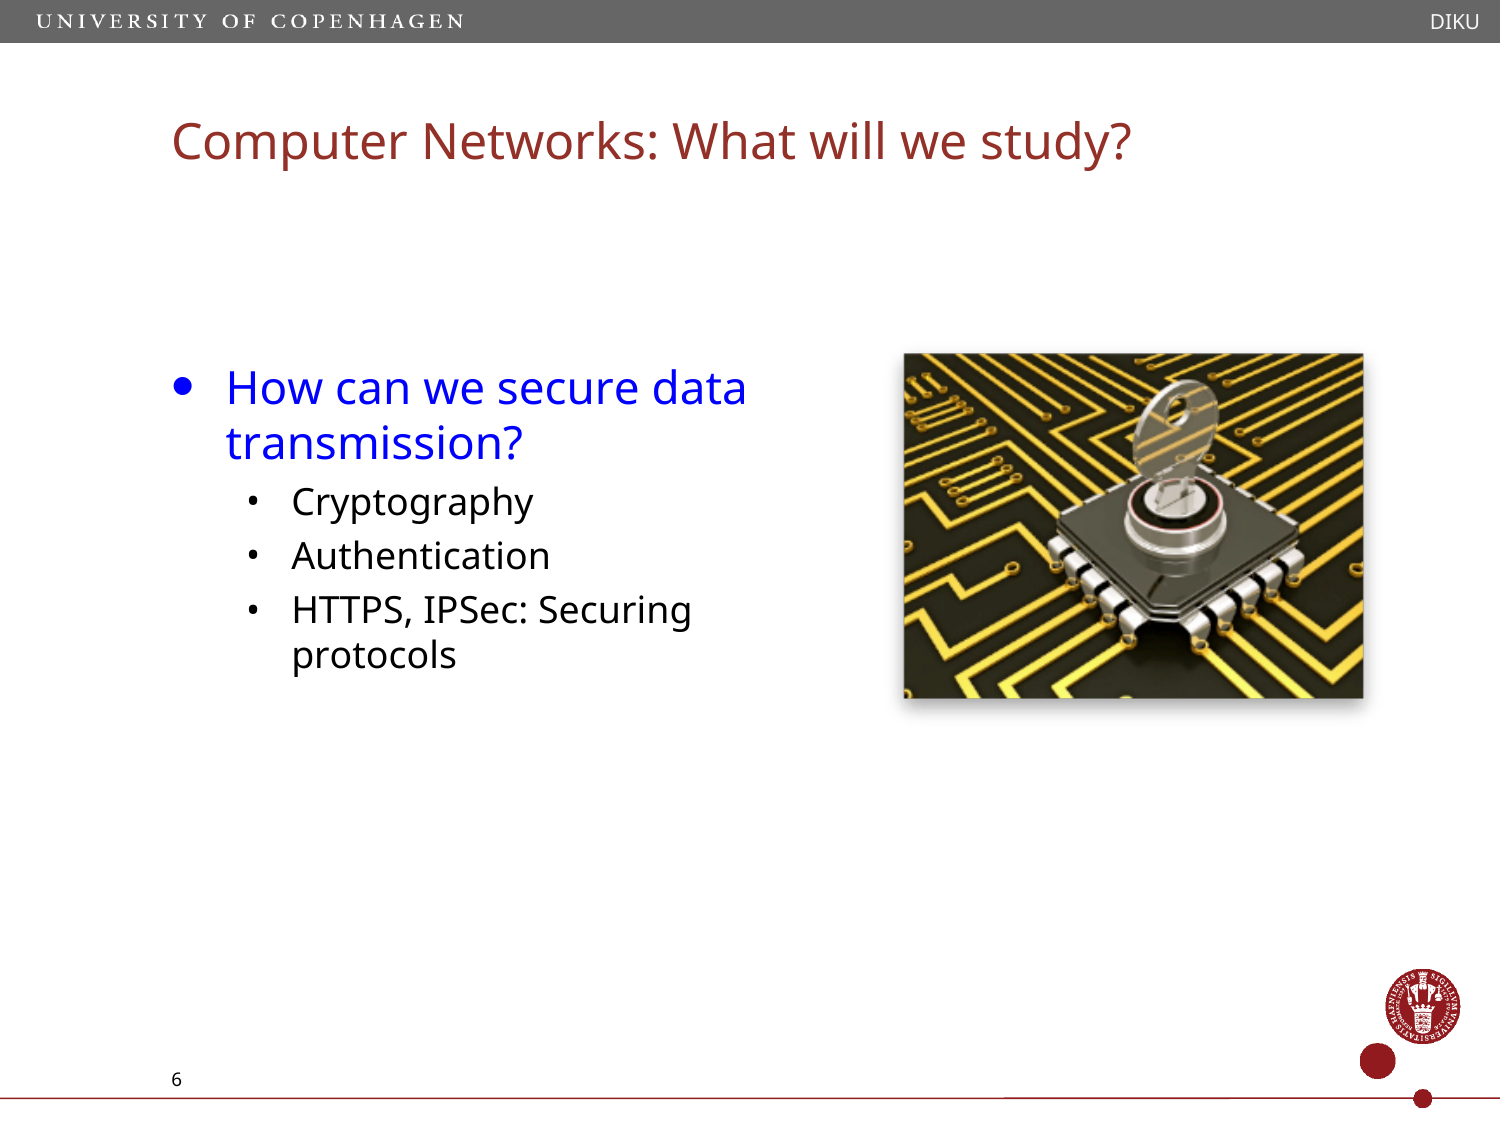

DIKU
Computer Networks: What will we study?
How can we secure data transmission?
Cryptography
Authentication
HTTPS, IPSec: Securing protocols